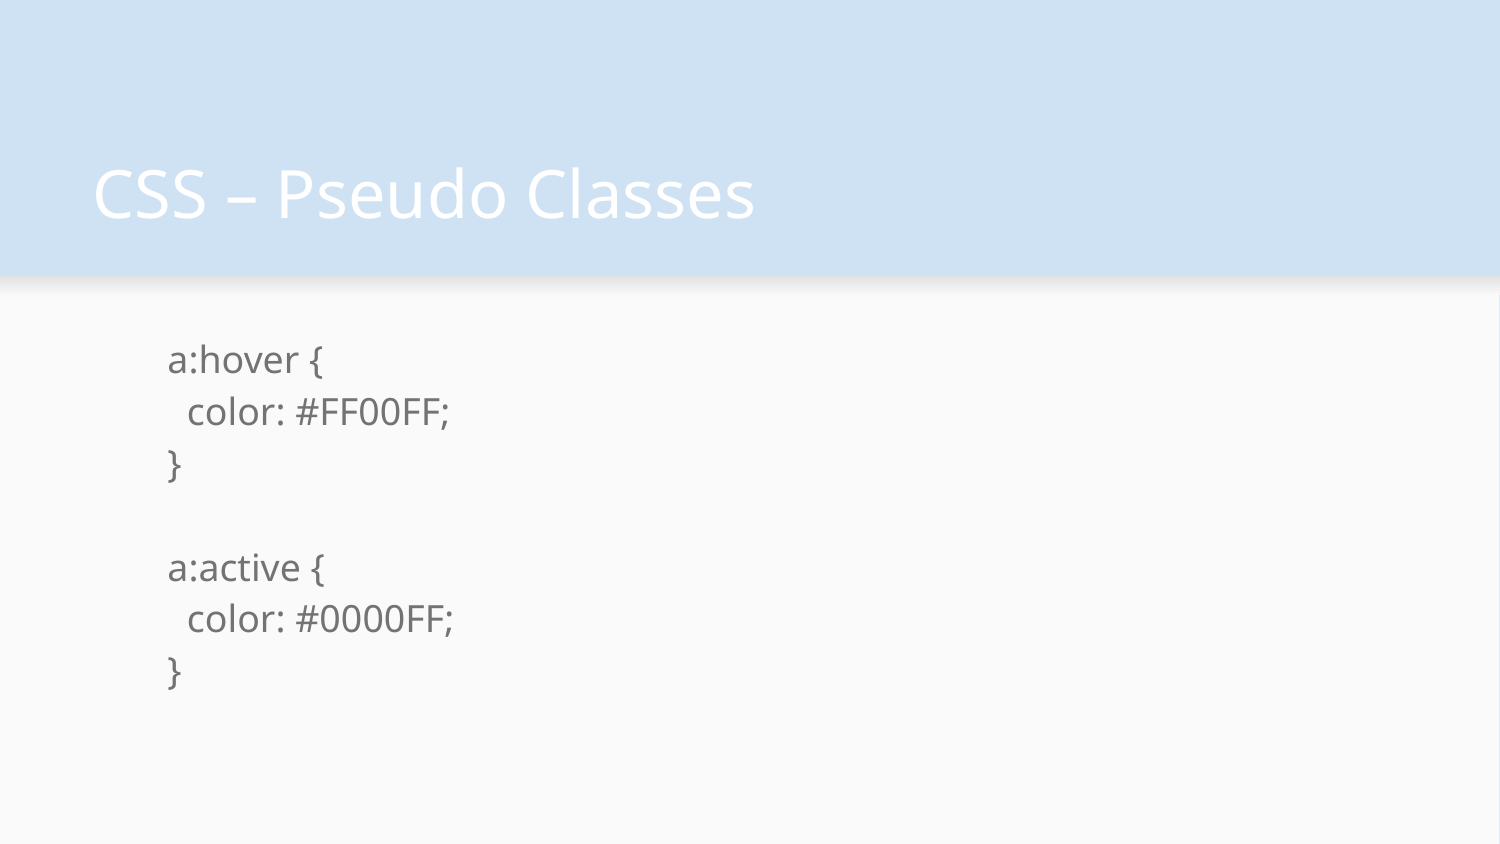

# CSS – Pseudo Classes
a:hover {
 color: #FF00FF;
}
a:active {
 color: #0000FF;
}